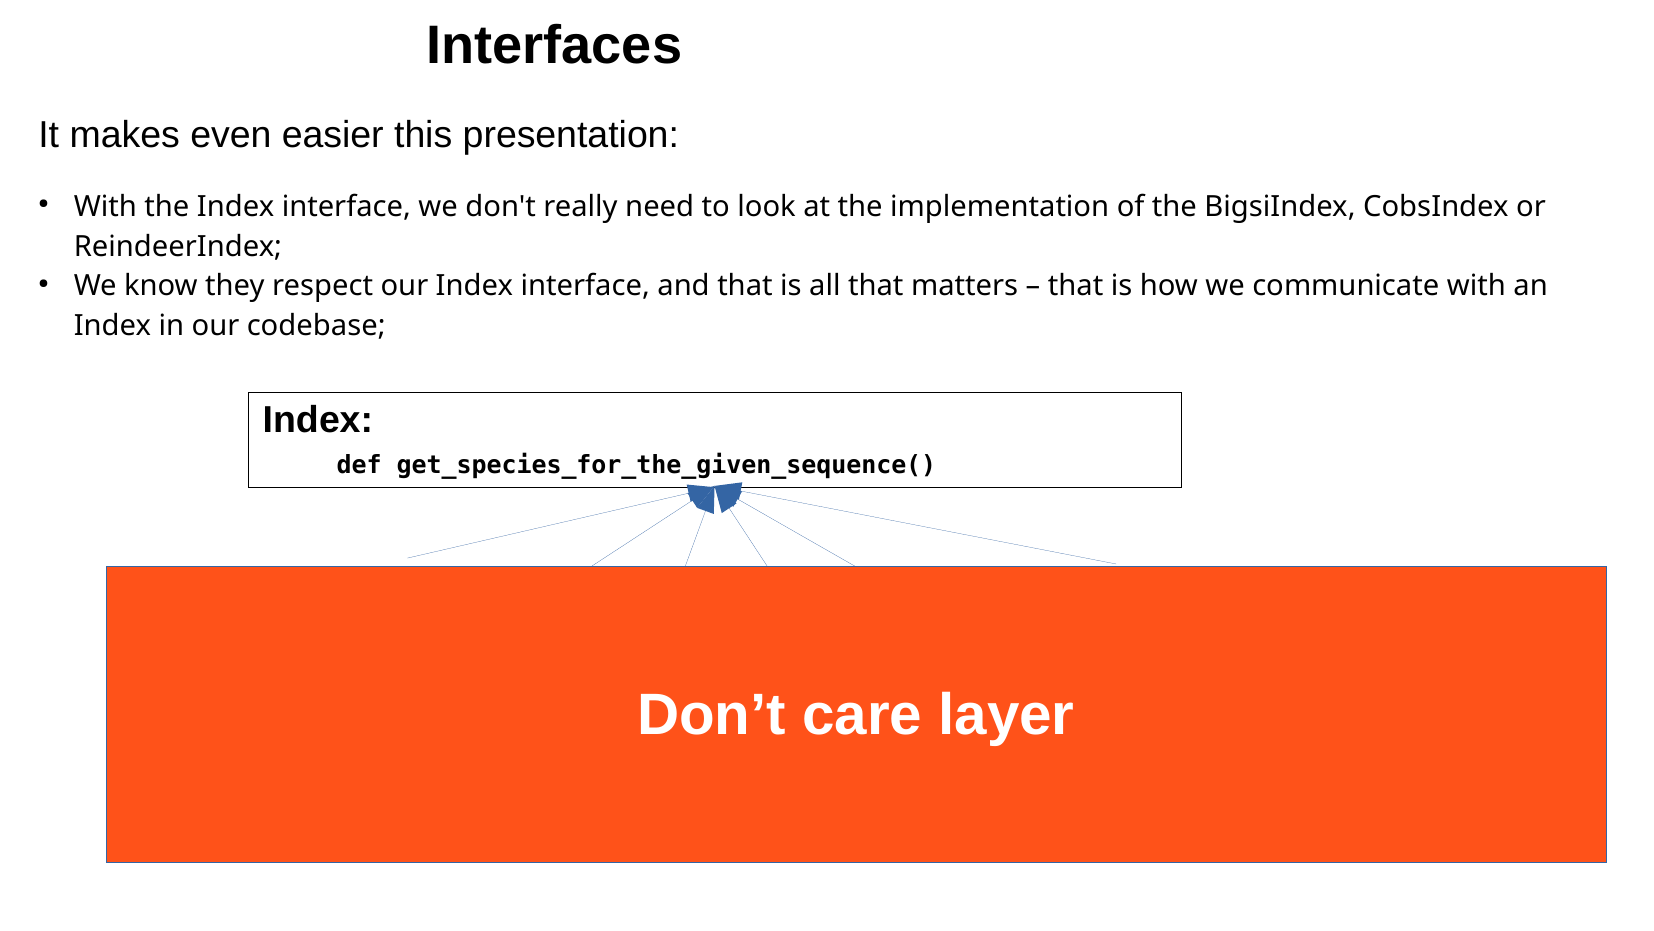

Interfaces
It makes even easier this presentation:
With the Index interface, we don't really need to look at the implementation of the BigsiIndex, CobsIndex or ReindeerIndex;
We know they respect our Index interface, and that is all that matters – that is how we communicate with an Index in our codebase;
Index:
	def get_species_for_the_given_sequence()
Don’t care layer